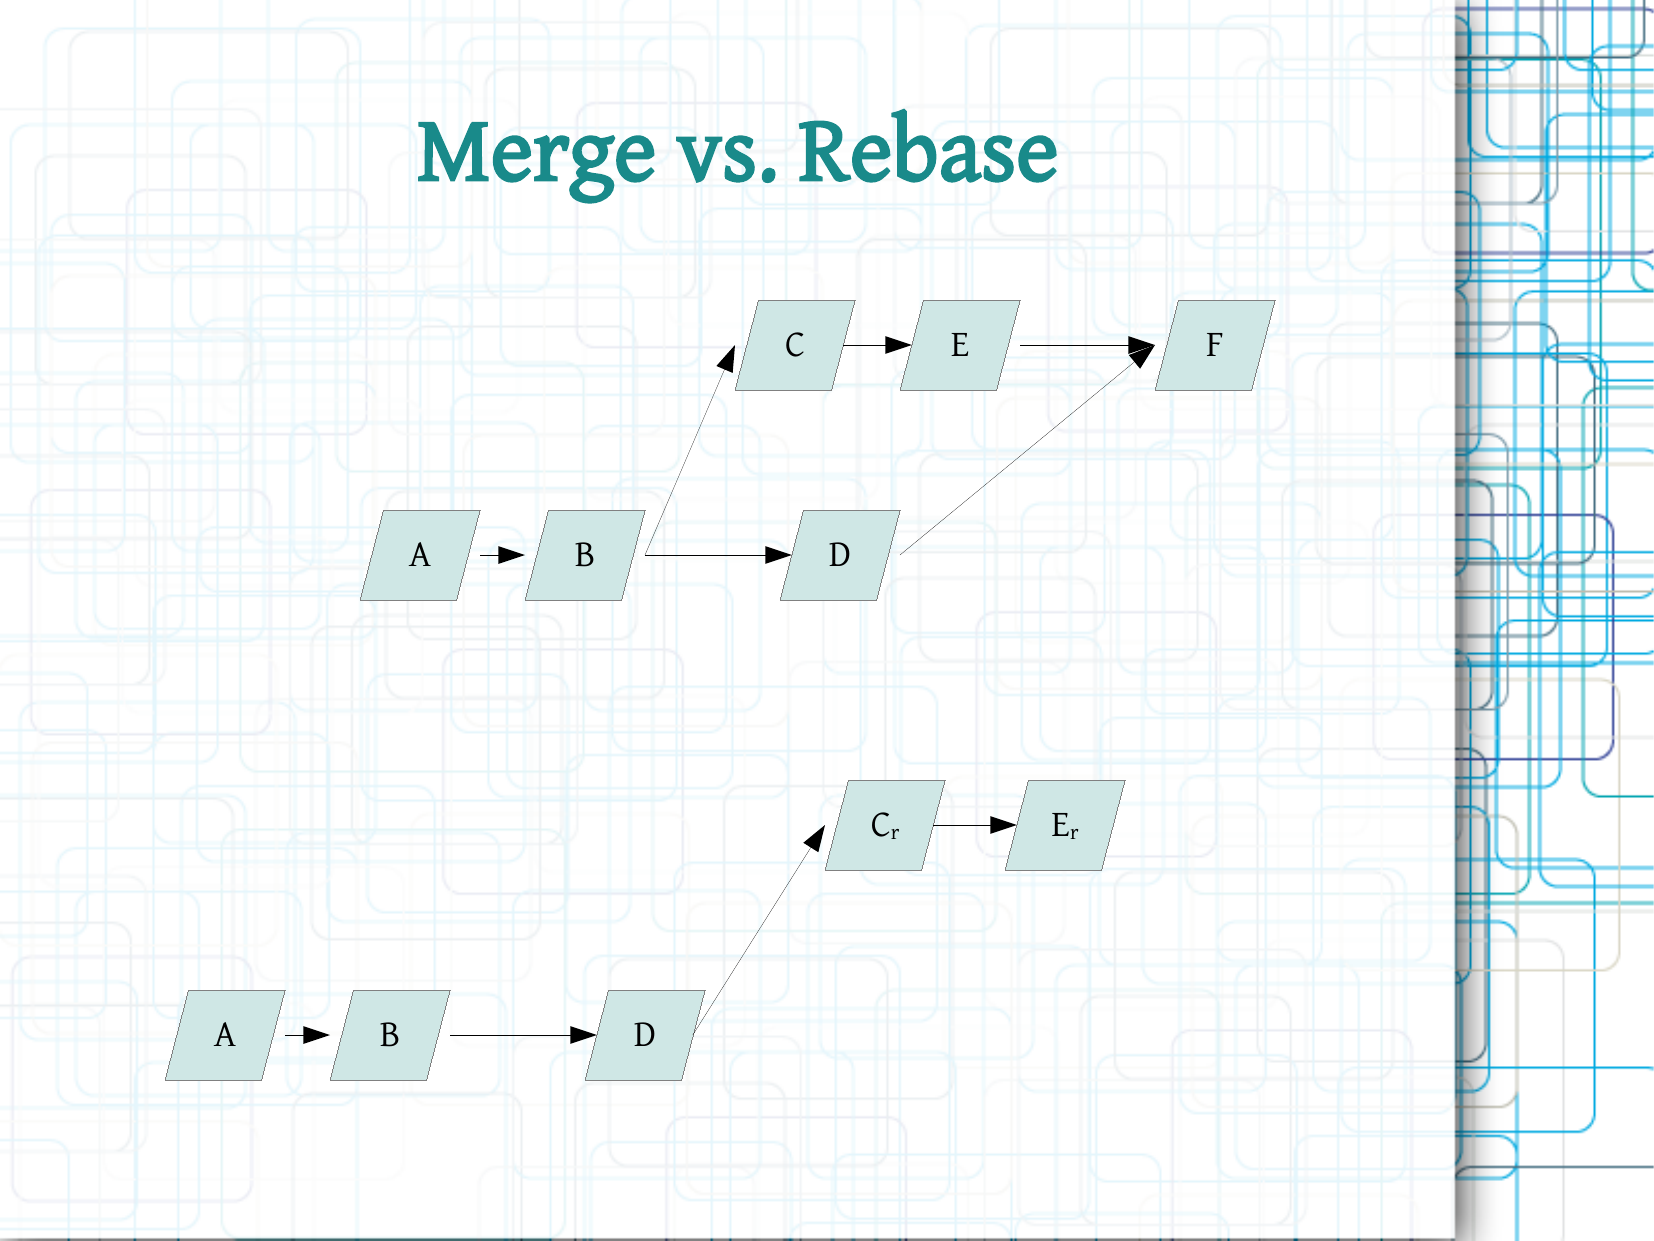

# Merge vs. Rebase
C
E
F
A
B
D
Cr
Er
A
B
D